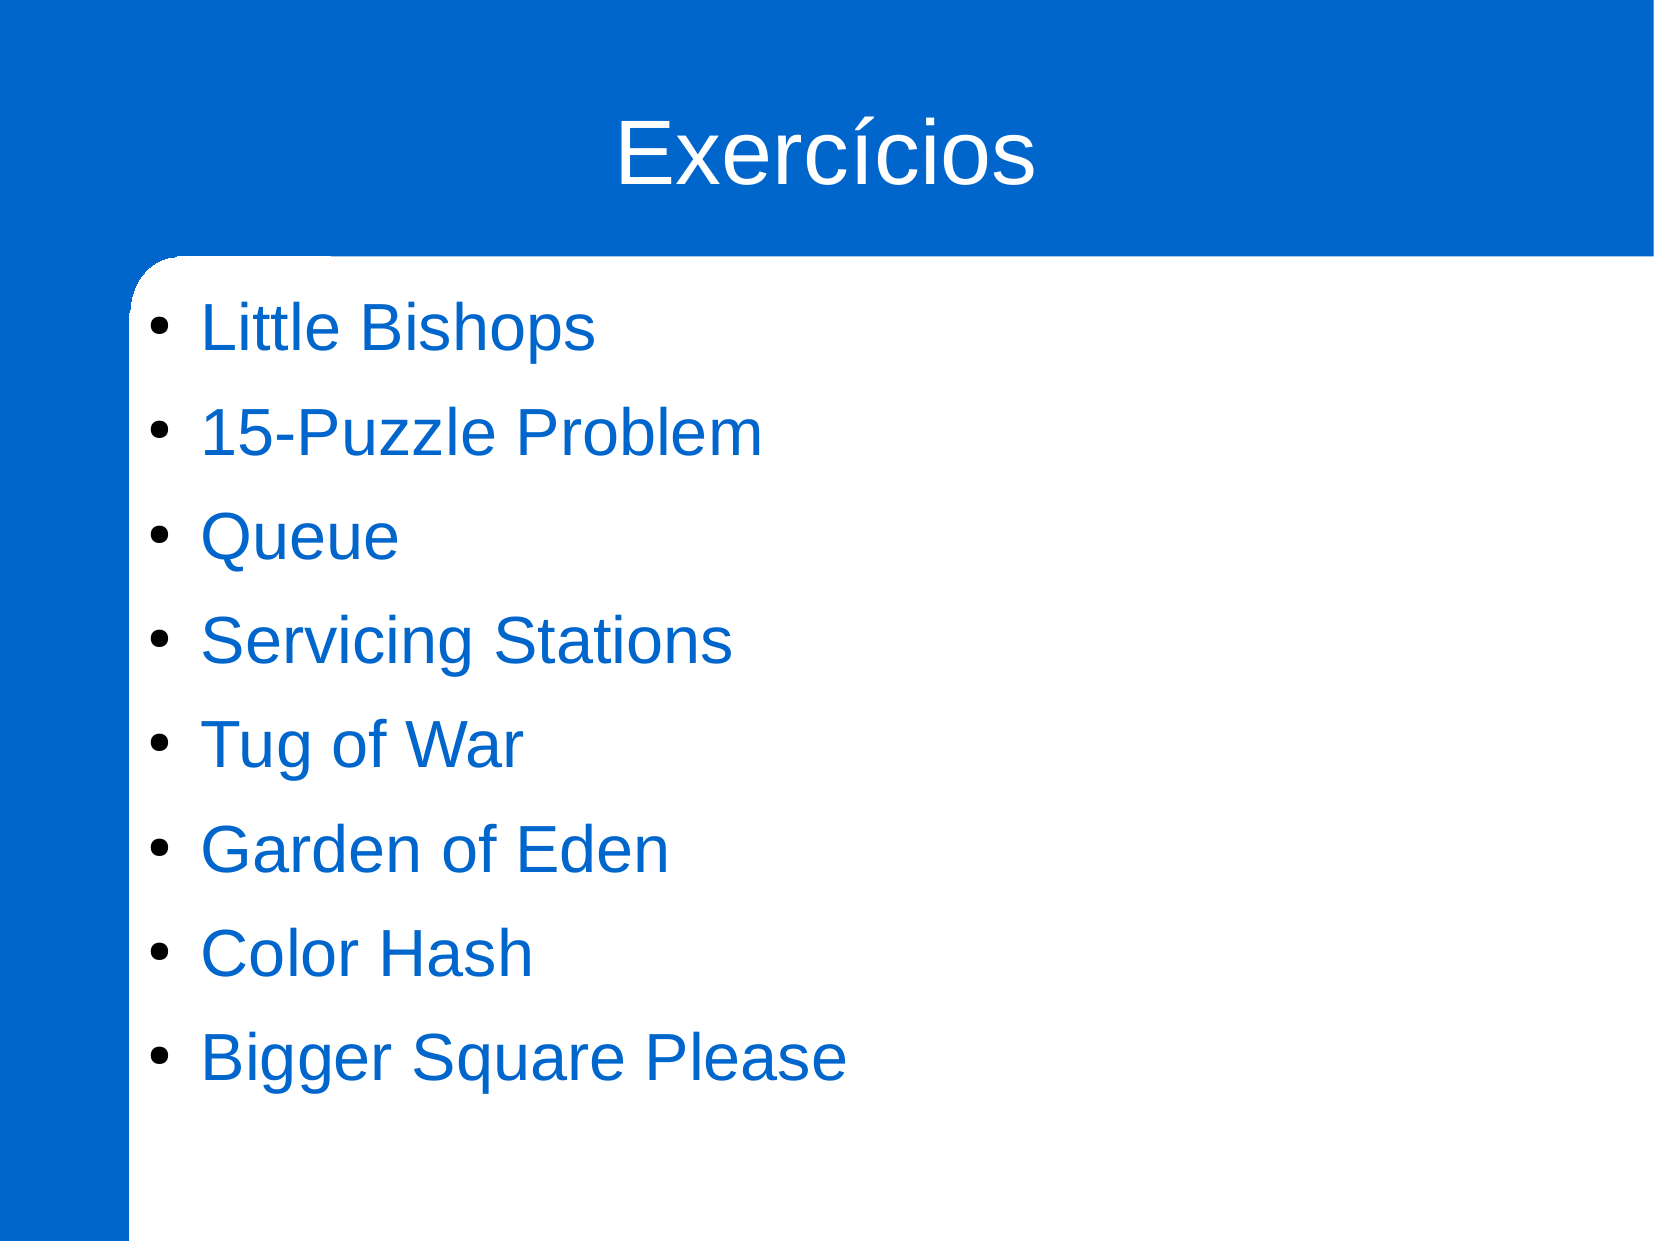

# Exercícios
Little Bishops
15-Puzzle Problem
Queue
Servicing Stations
Tug of War
Garden of Eden
Color Hash
Bigger Square Please